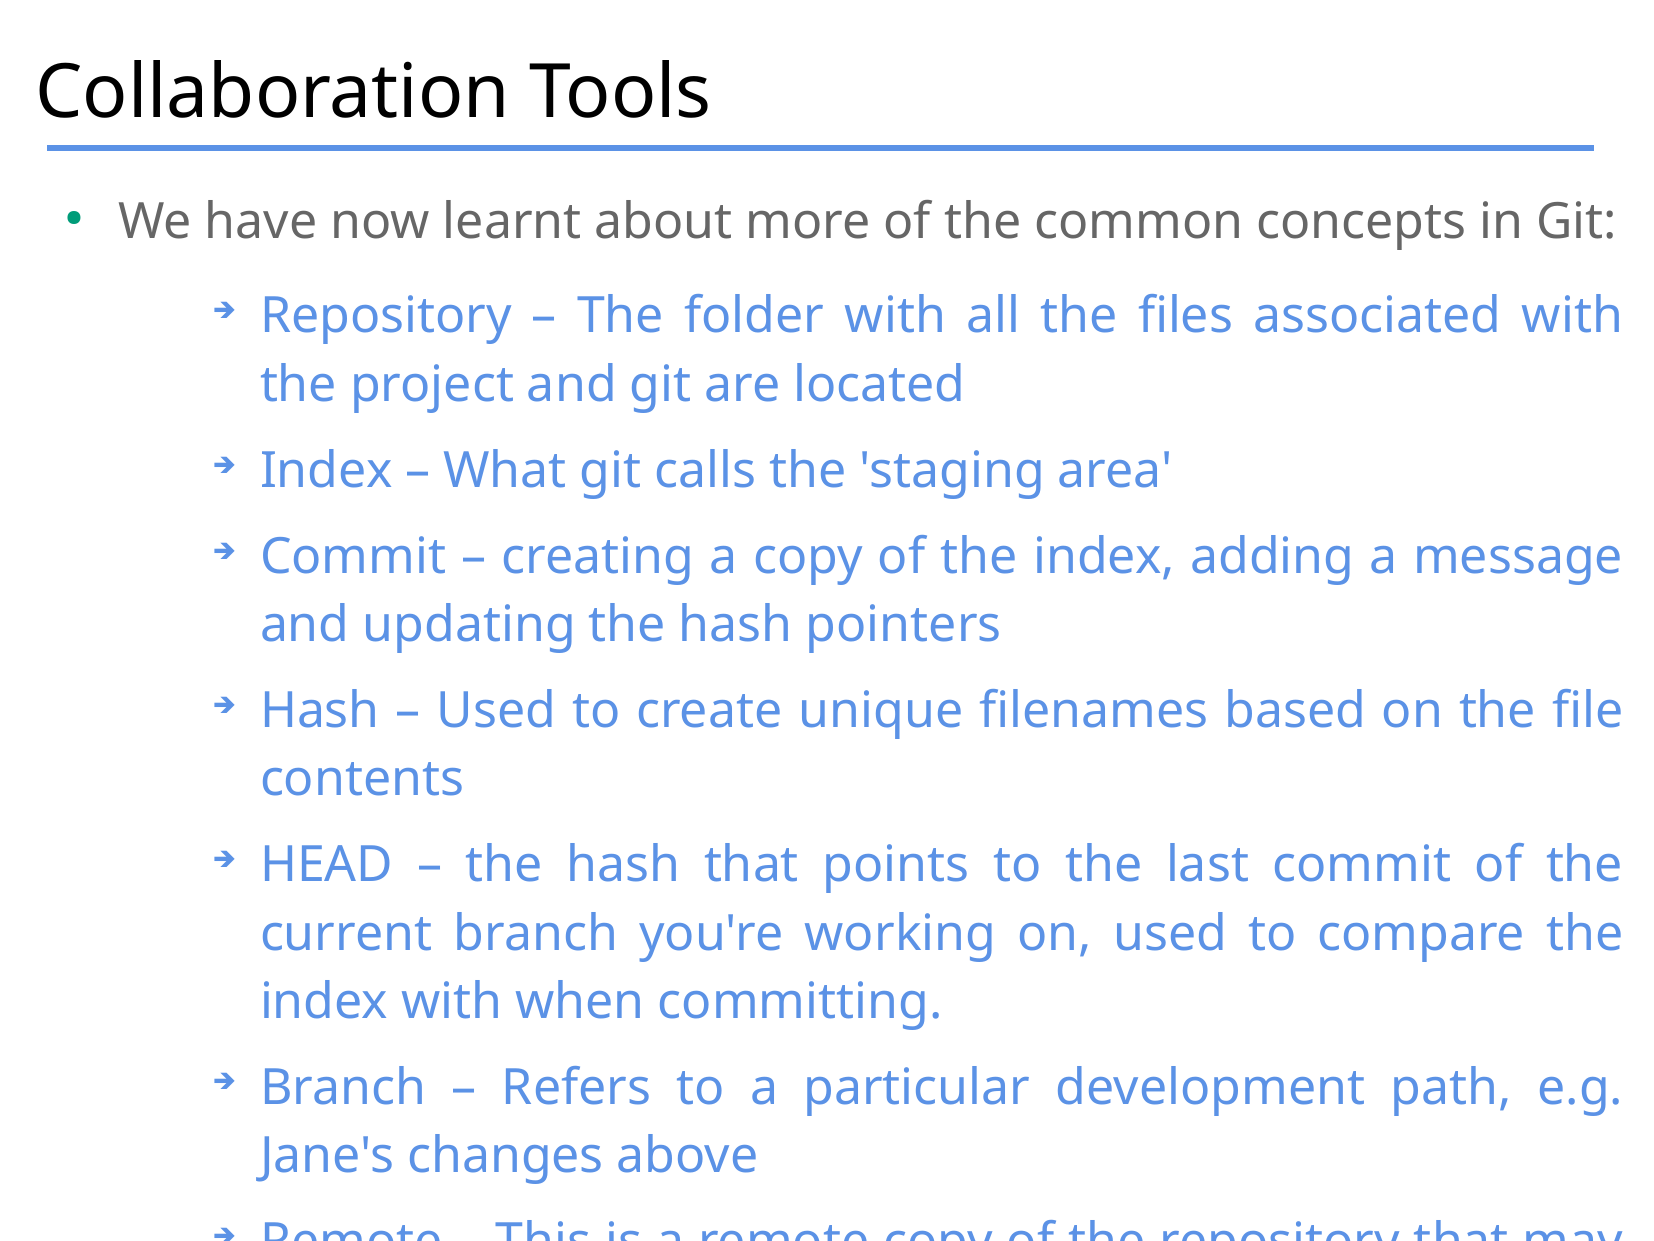

# Collaboration Tools
We have now learnt about more of the common concepts in Git:
Repository – The folder with all the files associated with the project and git are located
Index – What git calls the 'staging area'
Commit – creating a copy of the index, adding a message and updating the hash pointers
Hash – Used to create unique filenames based on the file contents
HEAD – the hash that points to the last commit of the current branch you're working on, used to compare the index with when committing.
Branch – Refers to a particular development path, e.g. Jane's changes above
Remote – This is a remote copy of the repository that may have different commits to yours, e.g. Jane's copy of the directory